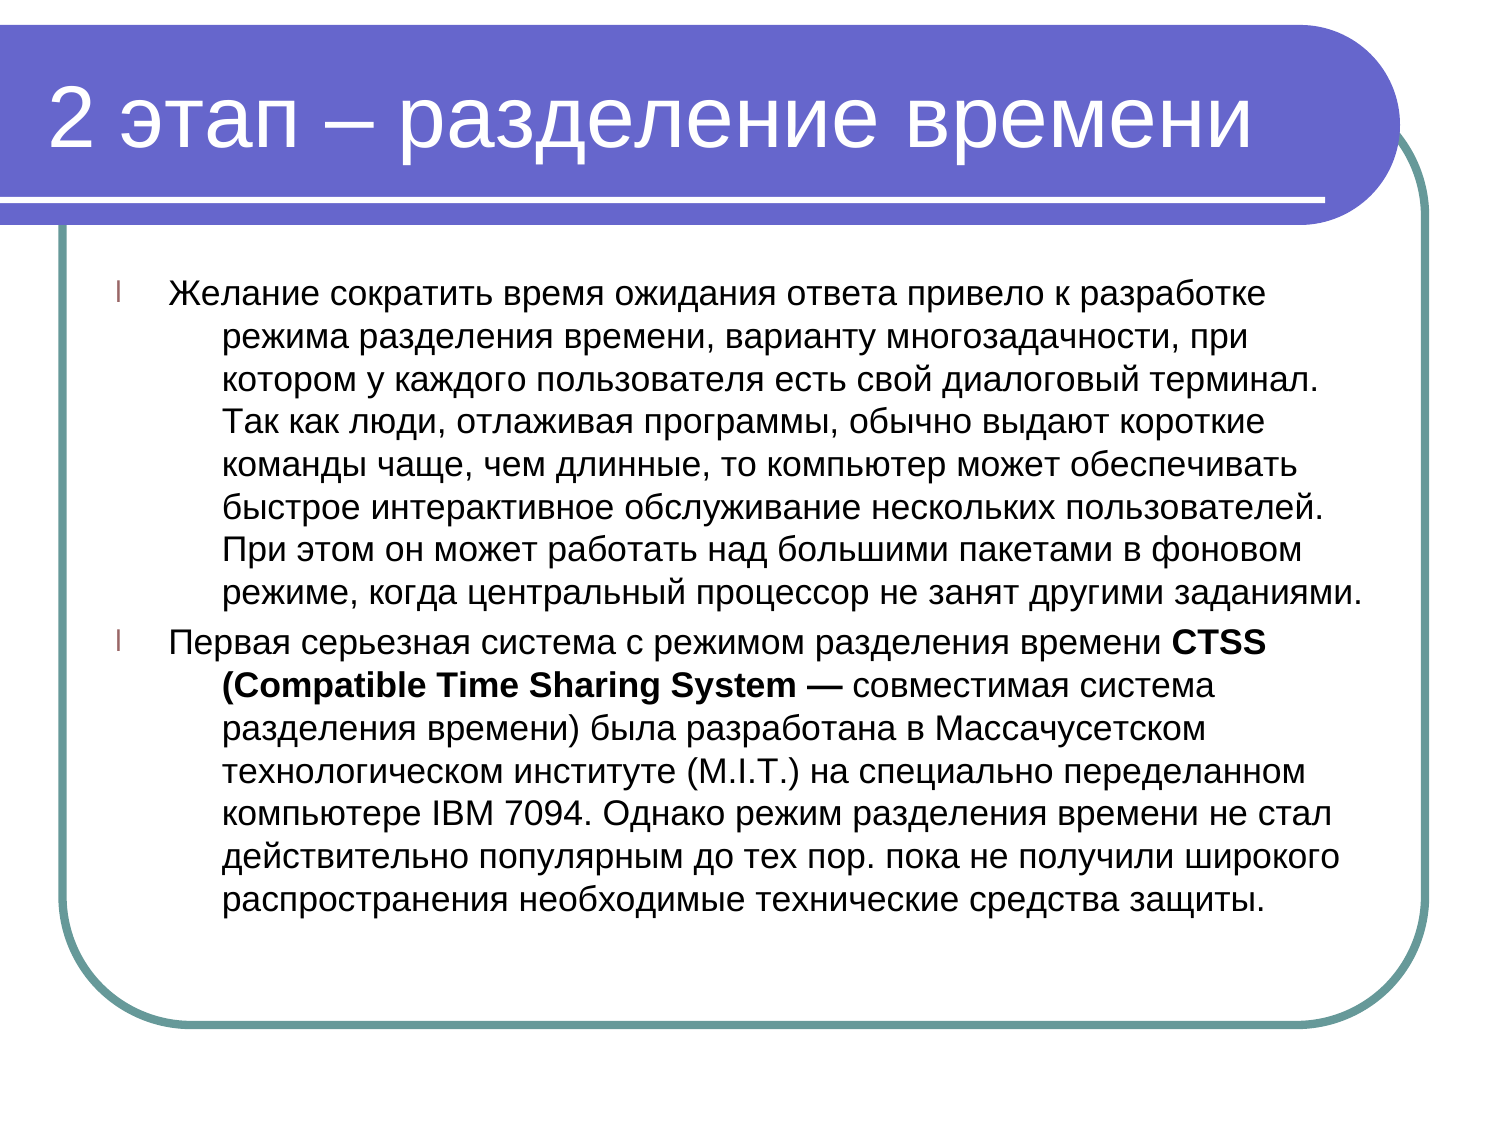

# 2 этап – разделение времени
Желание сократить время ожидания ответа привело к разработке режима разделения времени, варианту многозадачности, при котором у каждого пользователя есть свой диалоговый терминал. Так как люди, отлаживая программы, обычно выдают короткие команды чаще, чем длинные, то компьютер может обеспечивать быстрое интерактивное обслуживание нескольких пользователей. При этом он может работать над большими пакетами в фоновом режиме, когда центральный процессор не занят другими заданиями.
Первая серьезная система с режимом разделения времени CTSS (Compatible Time Sharing System — совместимая система разделения времени) была разработана в Массачусетском технологическом институте (M.I.T.) на специально переделанном компьютере IBM 7094. Однако режим разделения времени не стал действительно популярным до тех пор. пока не получили широкого распространения необходимые технические средства защиты.